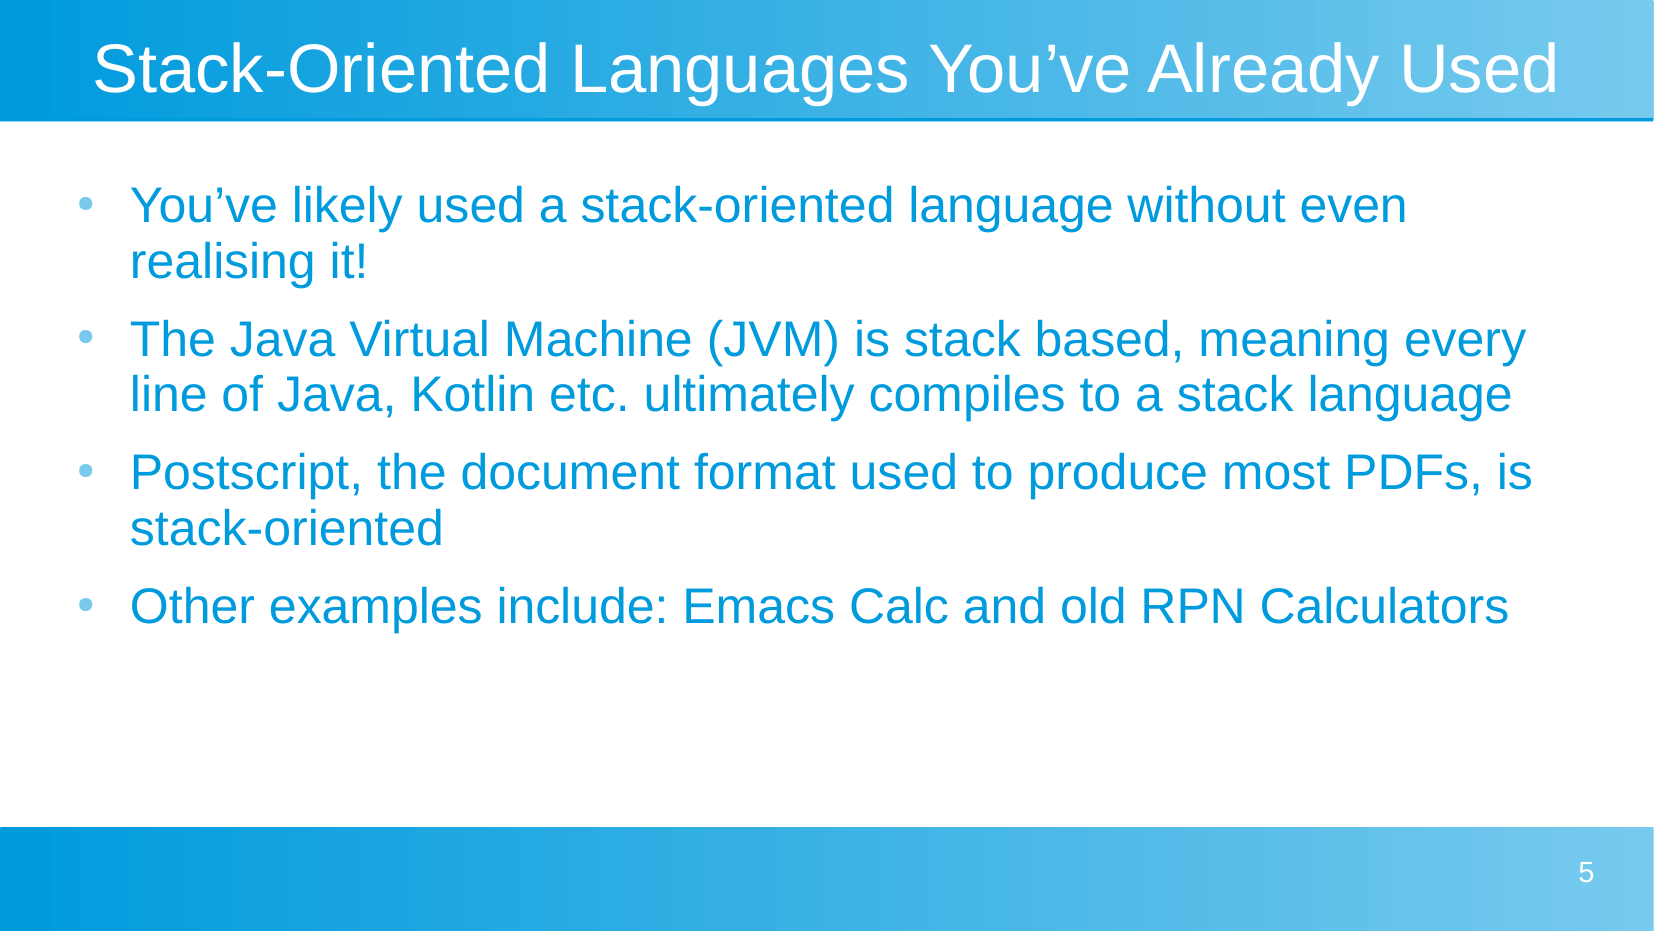

# Stack-Oriented Languages You’ve Already Used
You’ve likely used a stack-oriented language without even realising it!
The Java Virtual Machine (JVM) is stack based, meaning every line of Java, Kotlin etc. ultimately compiles to a stack language
Postscript, the document format used to produce most PDFs, is stack-oriented
Other examples include: Emacs Calc and old RPN Calculators
5